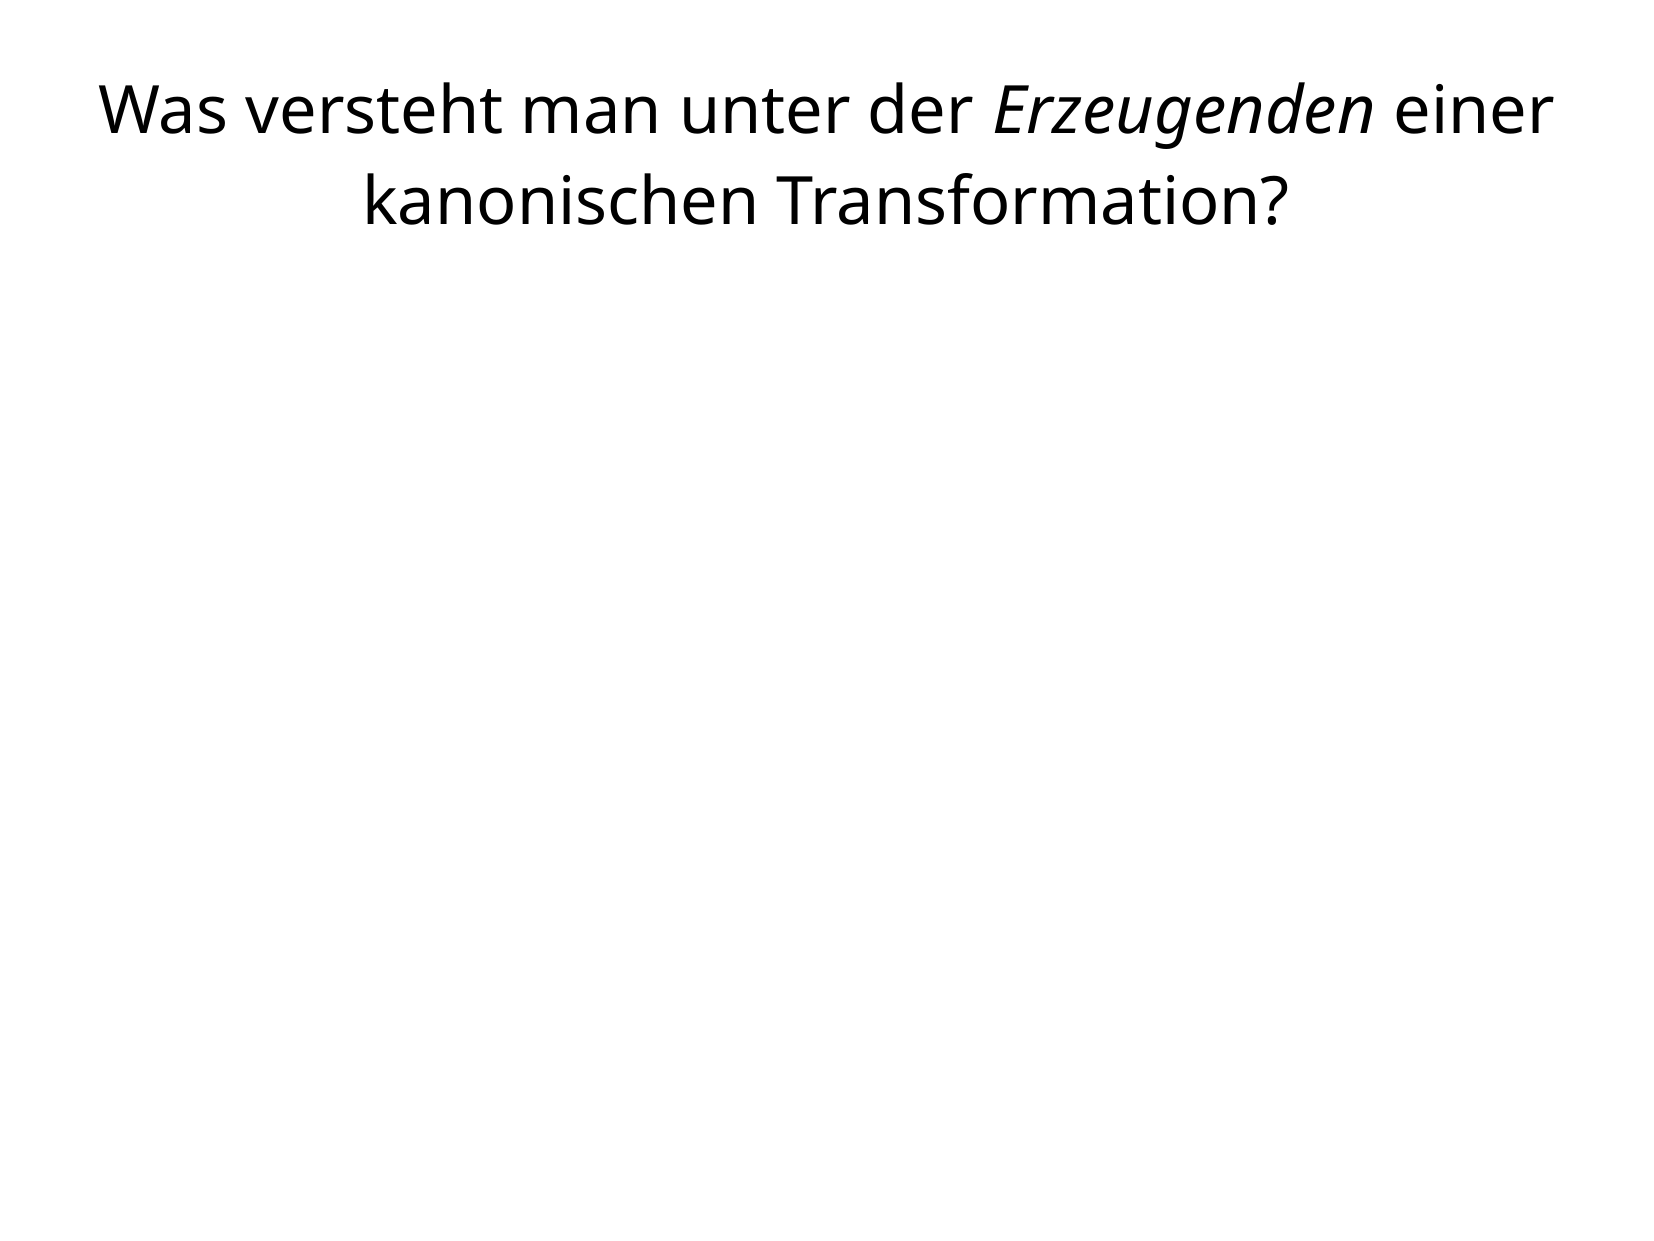

# Was versteht man unter der Erzeugenden einer kanonischen Transformation?